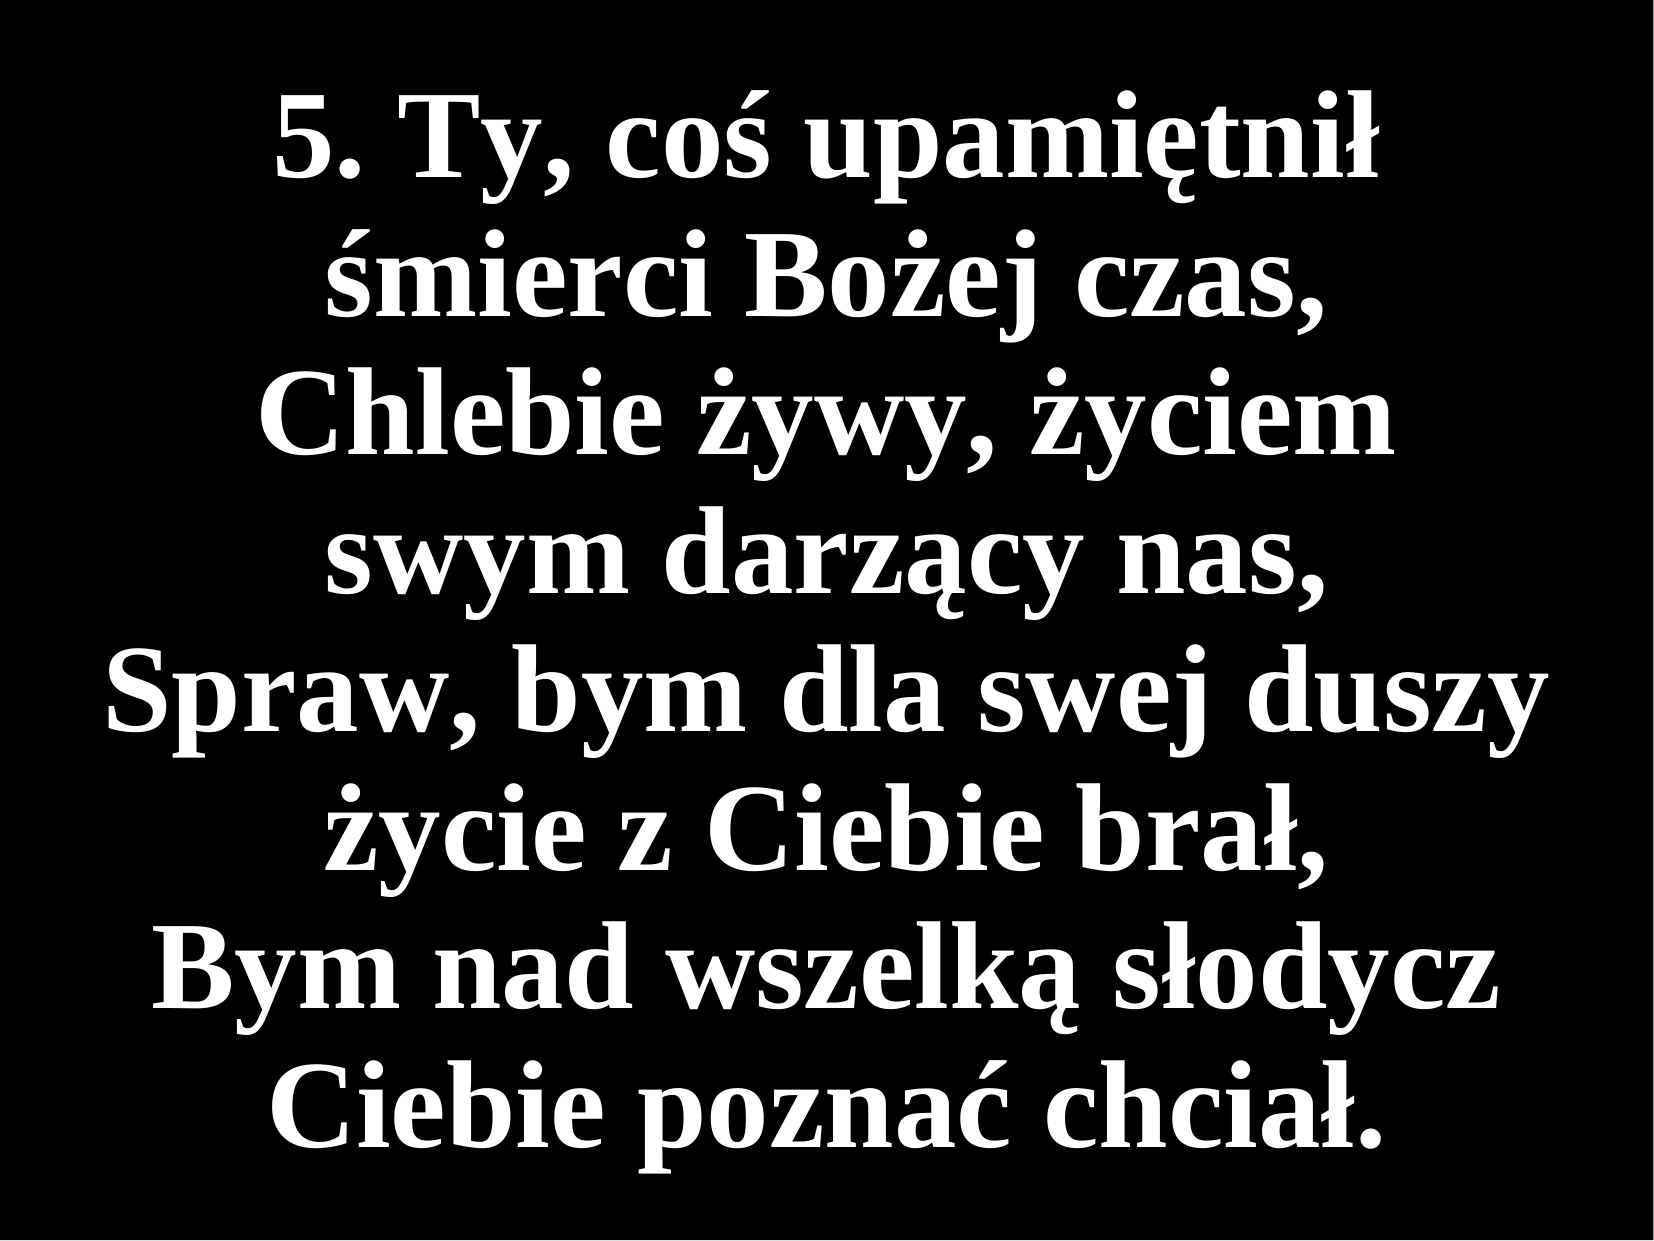

# 5. Ty, coś upamiętnił śmierci Bożej czas, Chlebie żywy, życiem swym darzący nas, Spraw, bym dla swej duszy życie z Ciebie brał, Bym nad wszelką słodycz Ciebie poznać chciał.